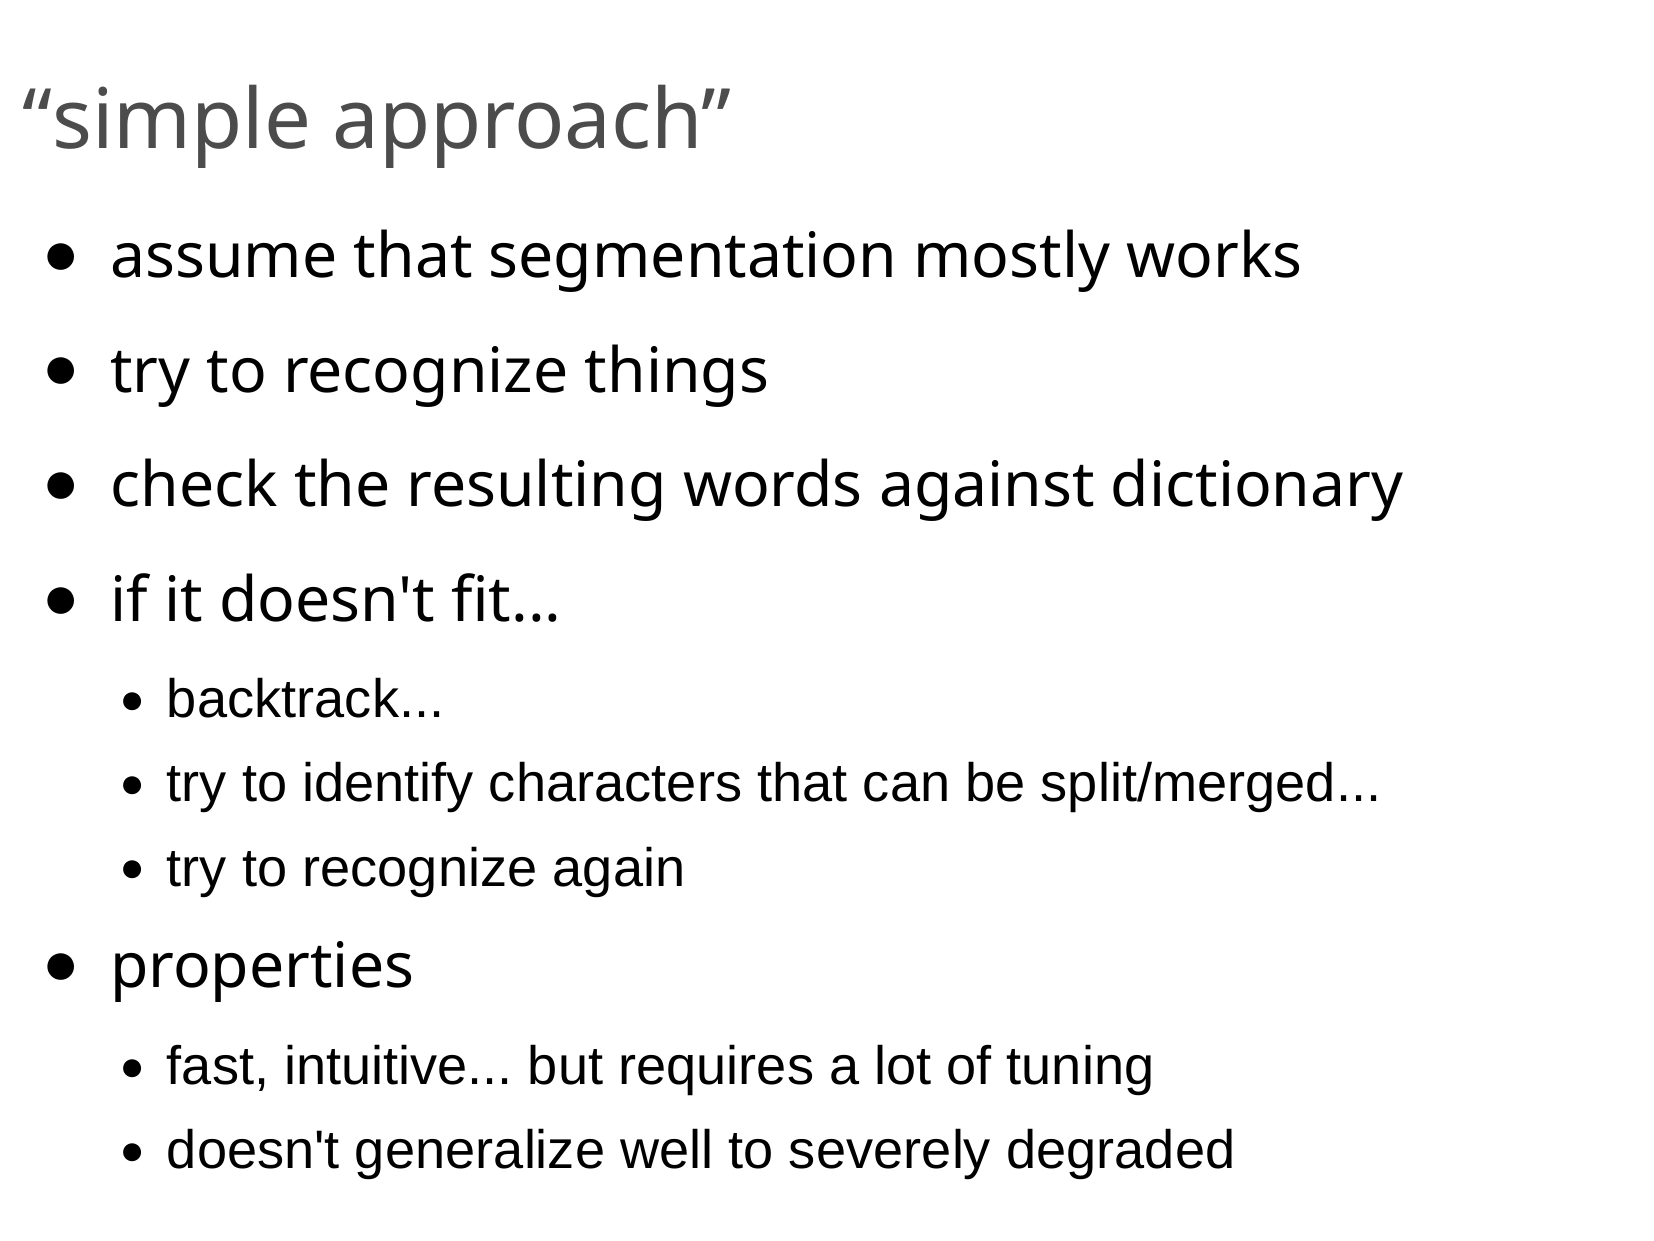

# “simple approach”
assume that segmentation mostly works
try to recognize things
check the resulting words against dictionary
if it doesn't fit...
backtrack...
try to identify characters that can be split/merged...
try to recognize again
properties
fast, intuitive... but requires a lot of tuning
doesn't generalize well to severely degraded